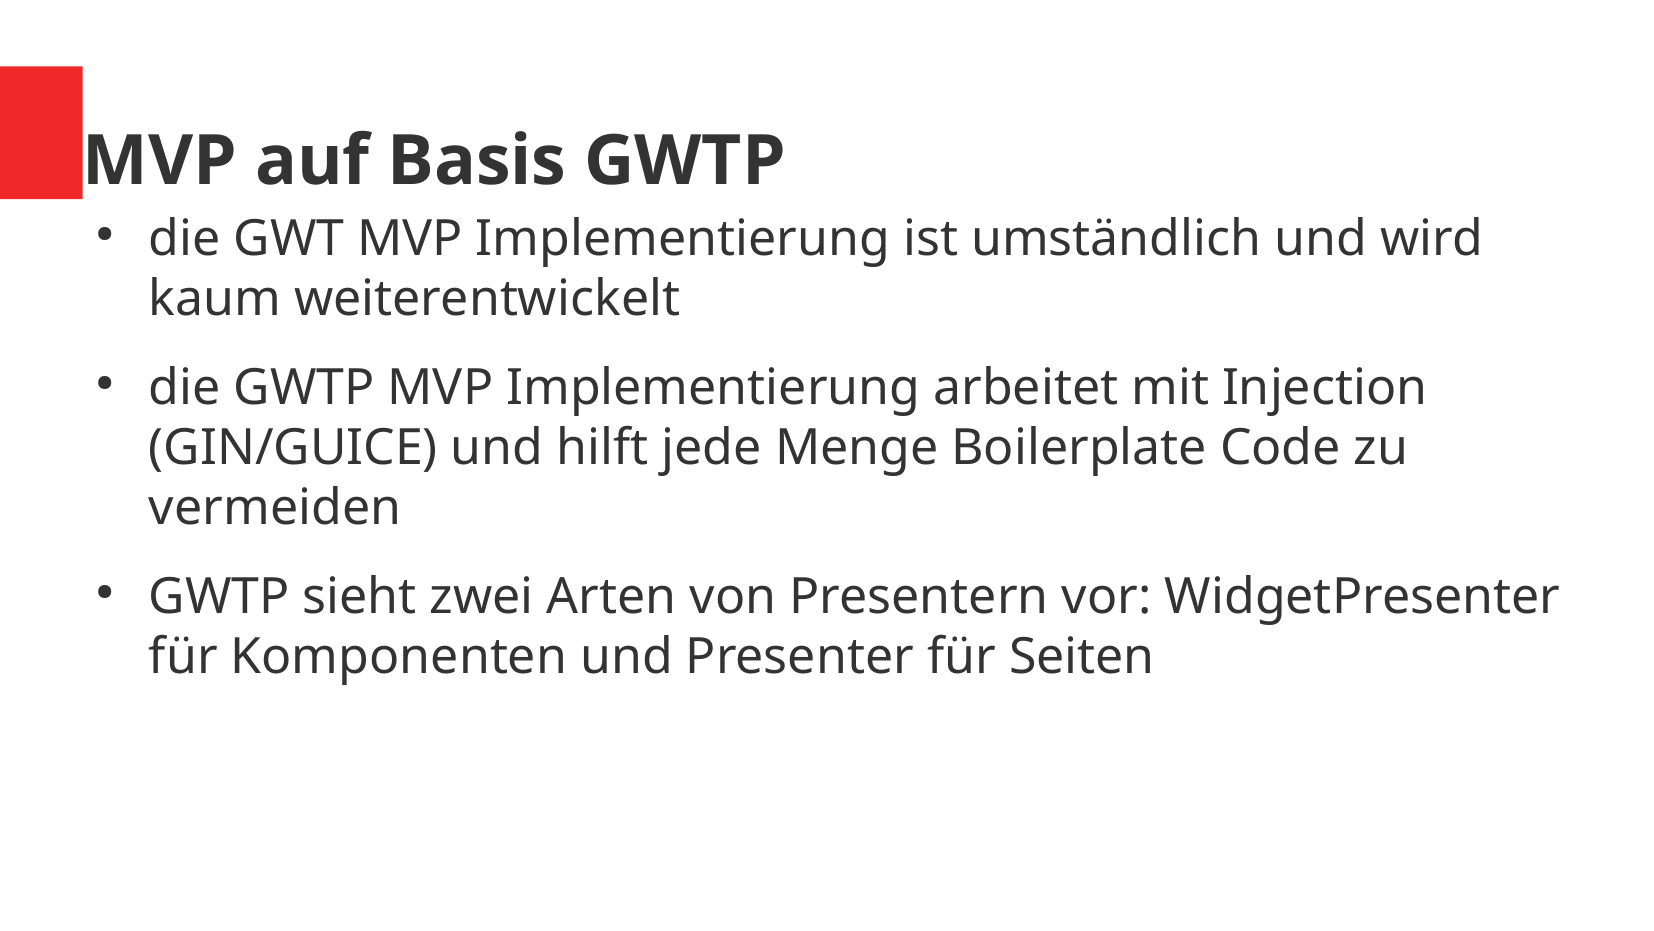

# MVP auf Basis GWTP
die GWT MVP Implementierung ist umständlich und wird kaum weiterentwickelt
die GWTP MVP Implementierung arbeitet mit Injection (GIN/GUICE) und hilft jede Menge Boilerplate Code zu vermeiden
GWTP sieht zwei Arten von Presentern vor: WidgetPresenter für Komponenten und Presenter für Seiten